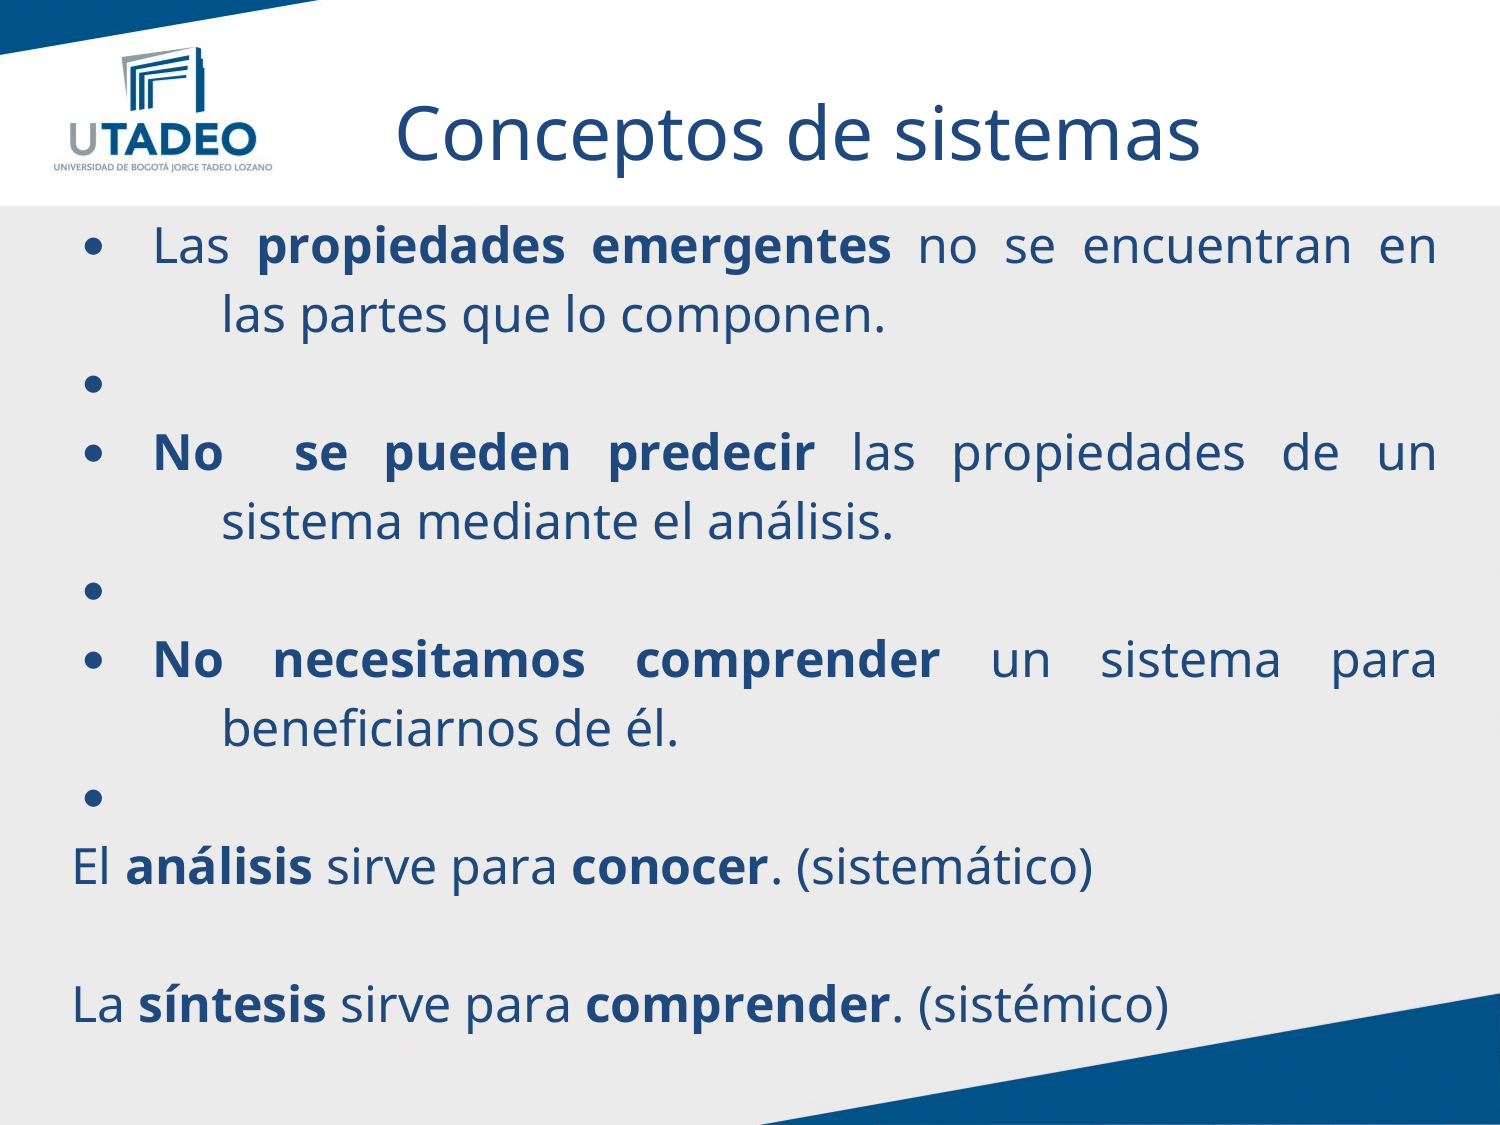

Conceptos de sistemas
# Las propiedades emergentes no se encuentran en las partes que lo componen.
No se pueden predecir las propiedades de un sistema mediante el análisis.
No necesitamos comprender un sistema para beneficiarnos de él.
El análisis sirve para conocer. (sistemático)
La síntesis sirve para comprender. (sistémico)